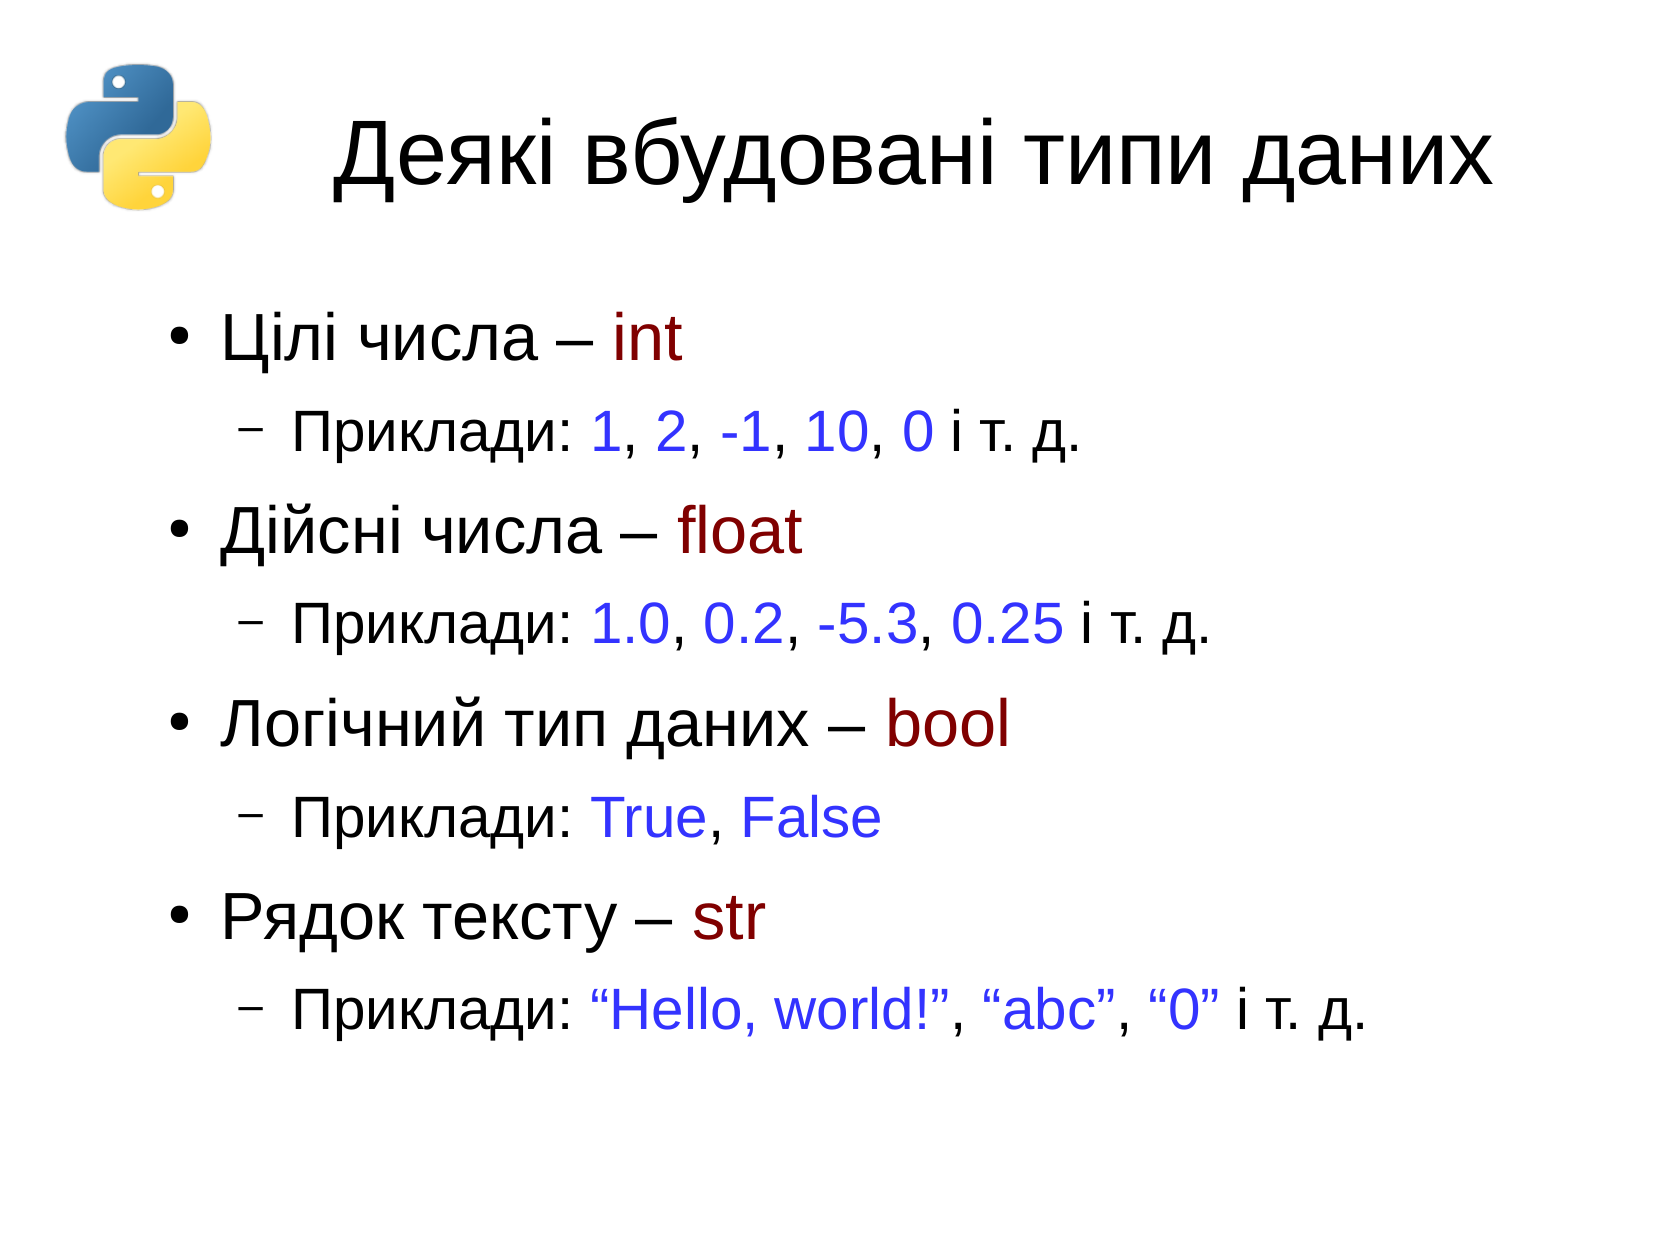

# Деякі вбудовані типи даних
Цілі числа – int
Приклади: 1, 2, -1, 10, 0 і т. д.
Дійсні числа – float
Приклади: 1.0, 0.2, -5.3, 0.25 і т. д.
Логічний тип даних – bool
Приклади: True, False
Рядок тексту – str
Приклади: “Hello, world!”, “abc”, “0” і т. д.